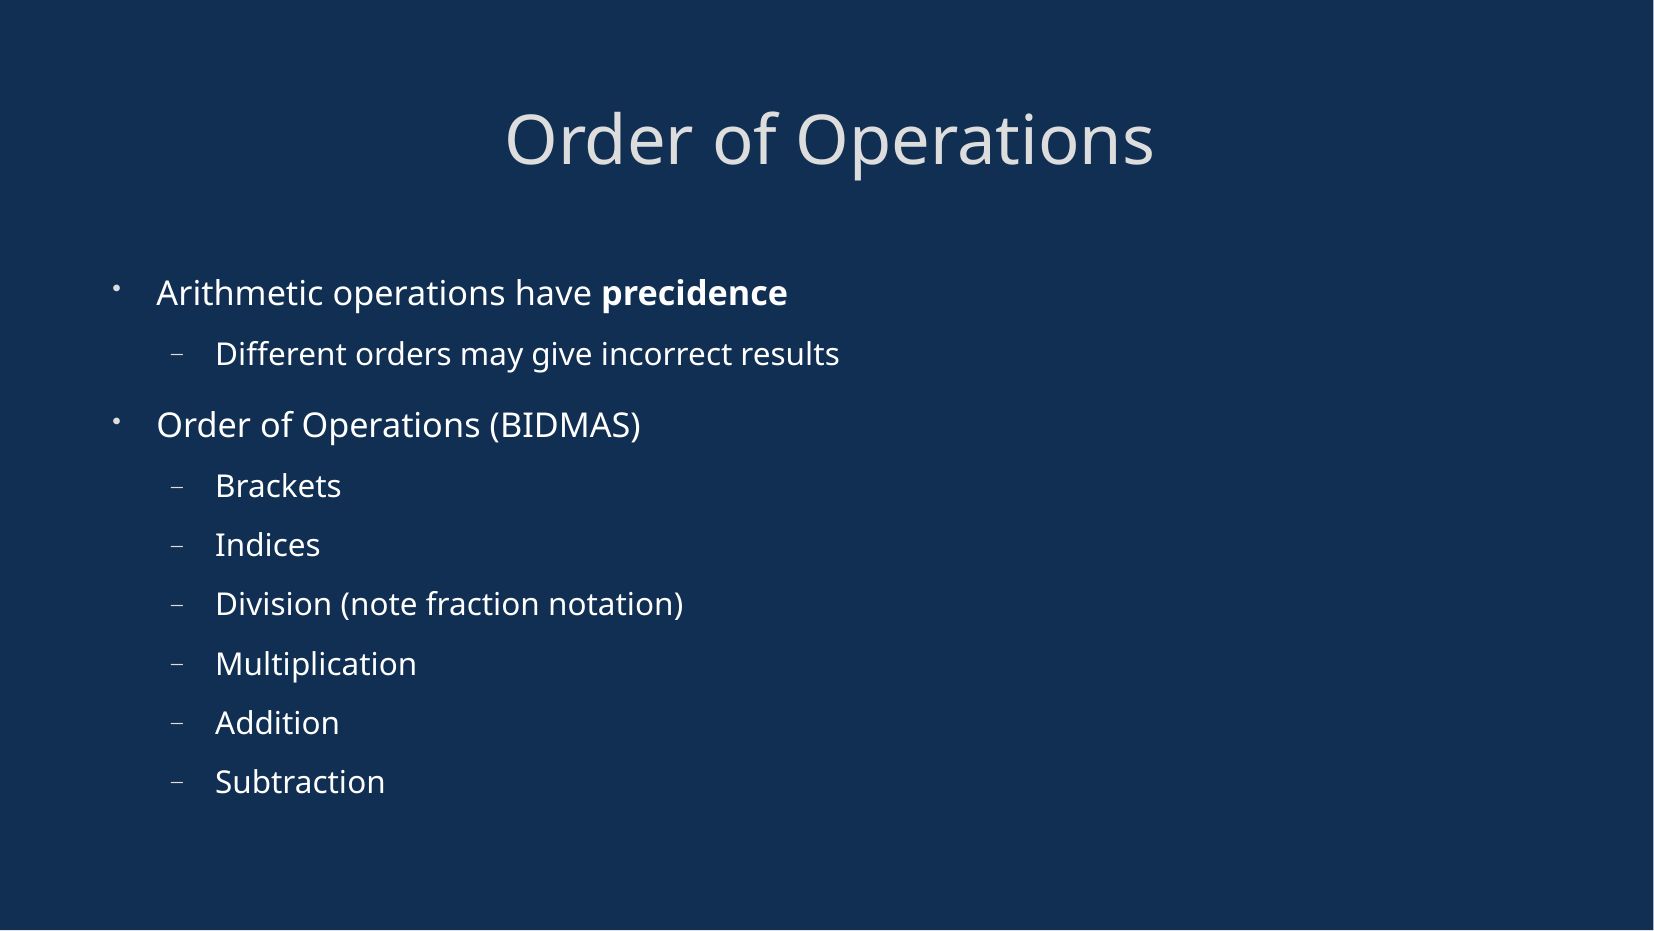

# Order of Operations
Arithmetic operations have precidence
Different orders may give incorrect results
Order of Operations (BIDMAS)
Brackets
Indices
Division (note fraction notation)
Multiplication
Addition
Subtraction